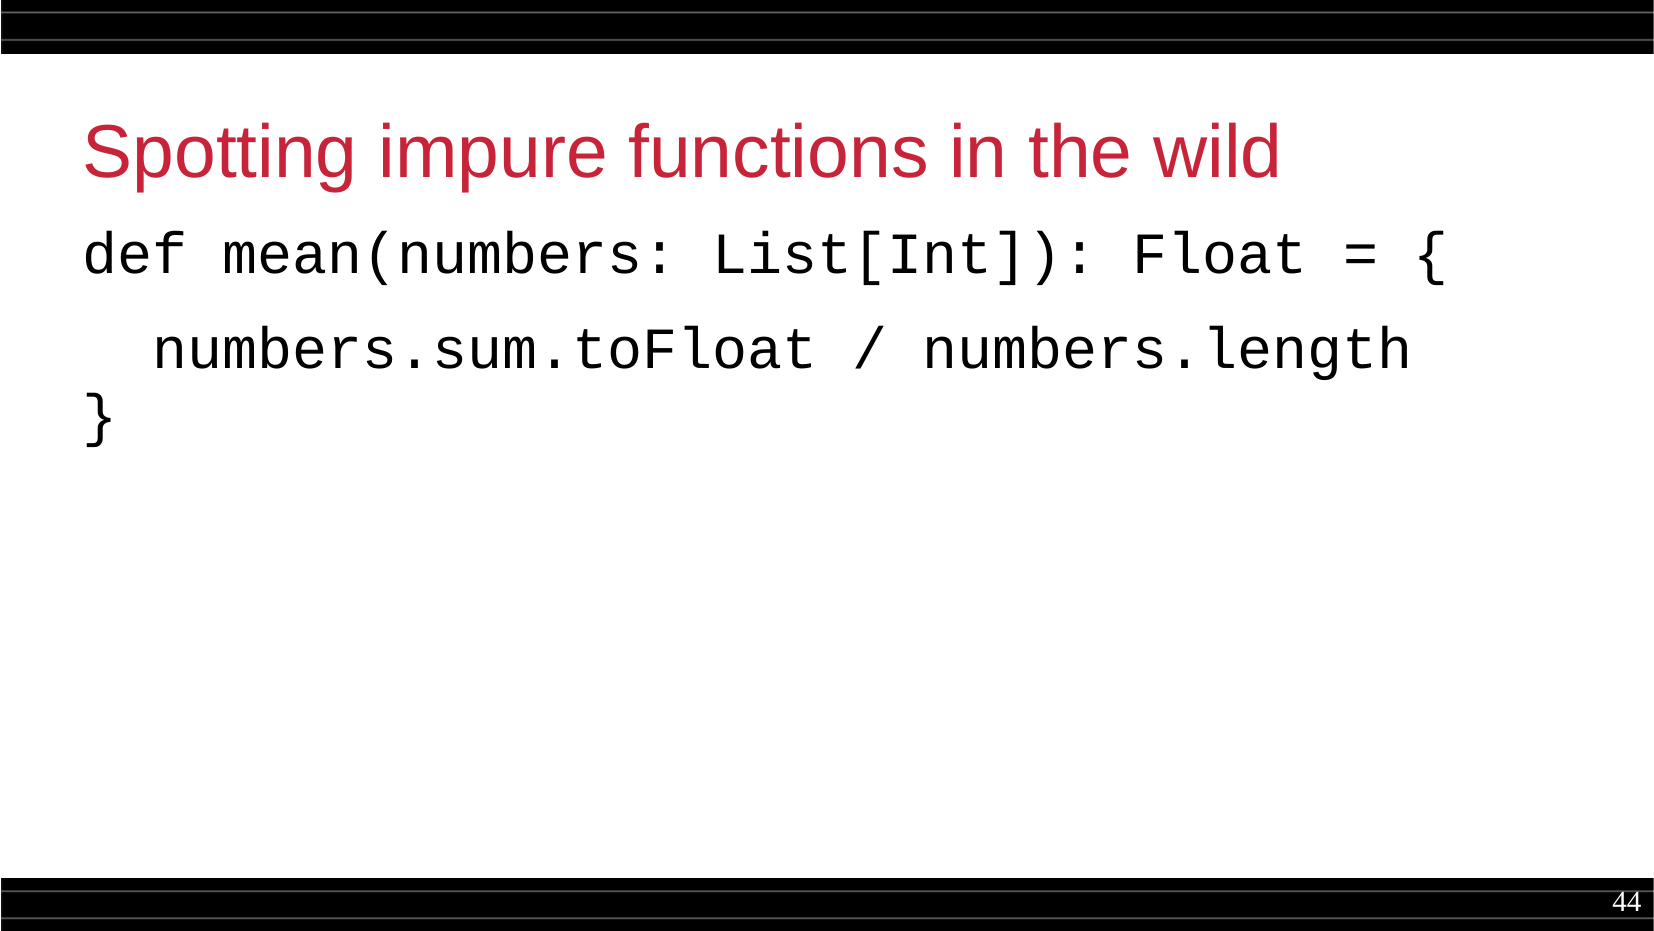

# Spotting impure functions in the wild
def mean(numbers: List[Int]): Float = {
 numbers.sum.toFloat / numbers.length
}